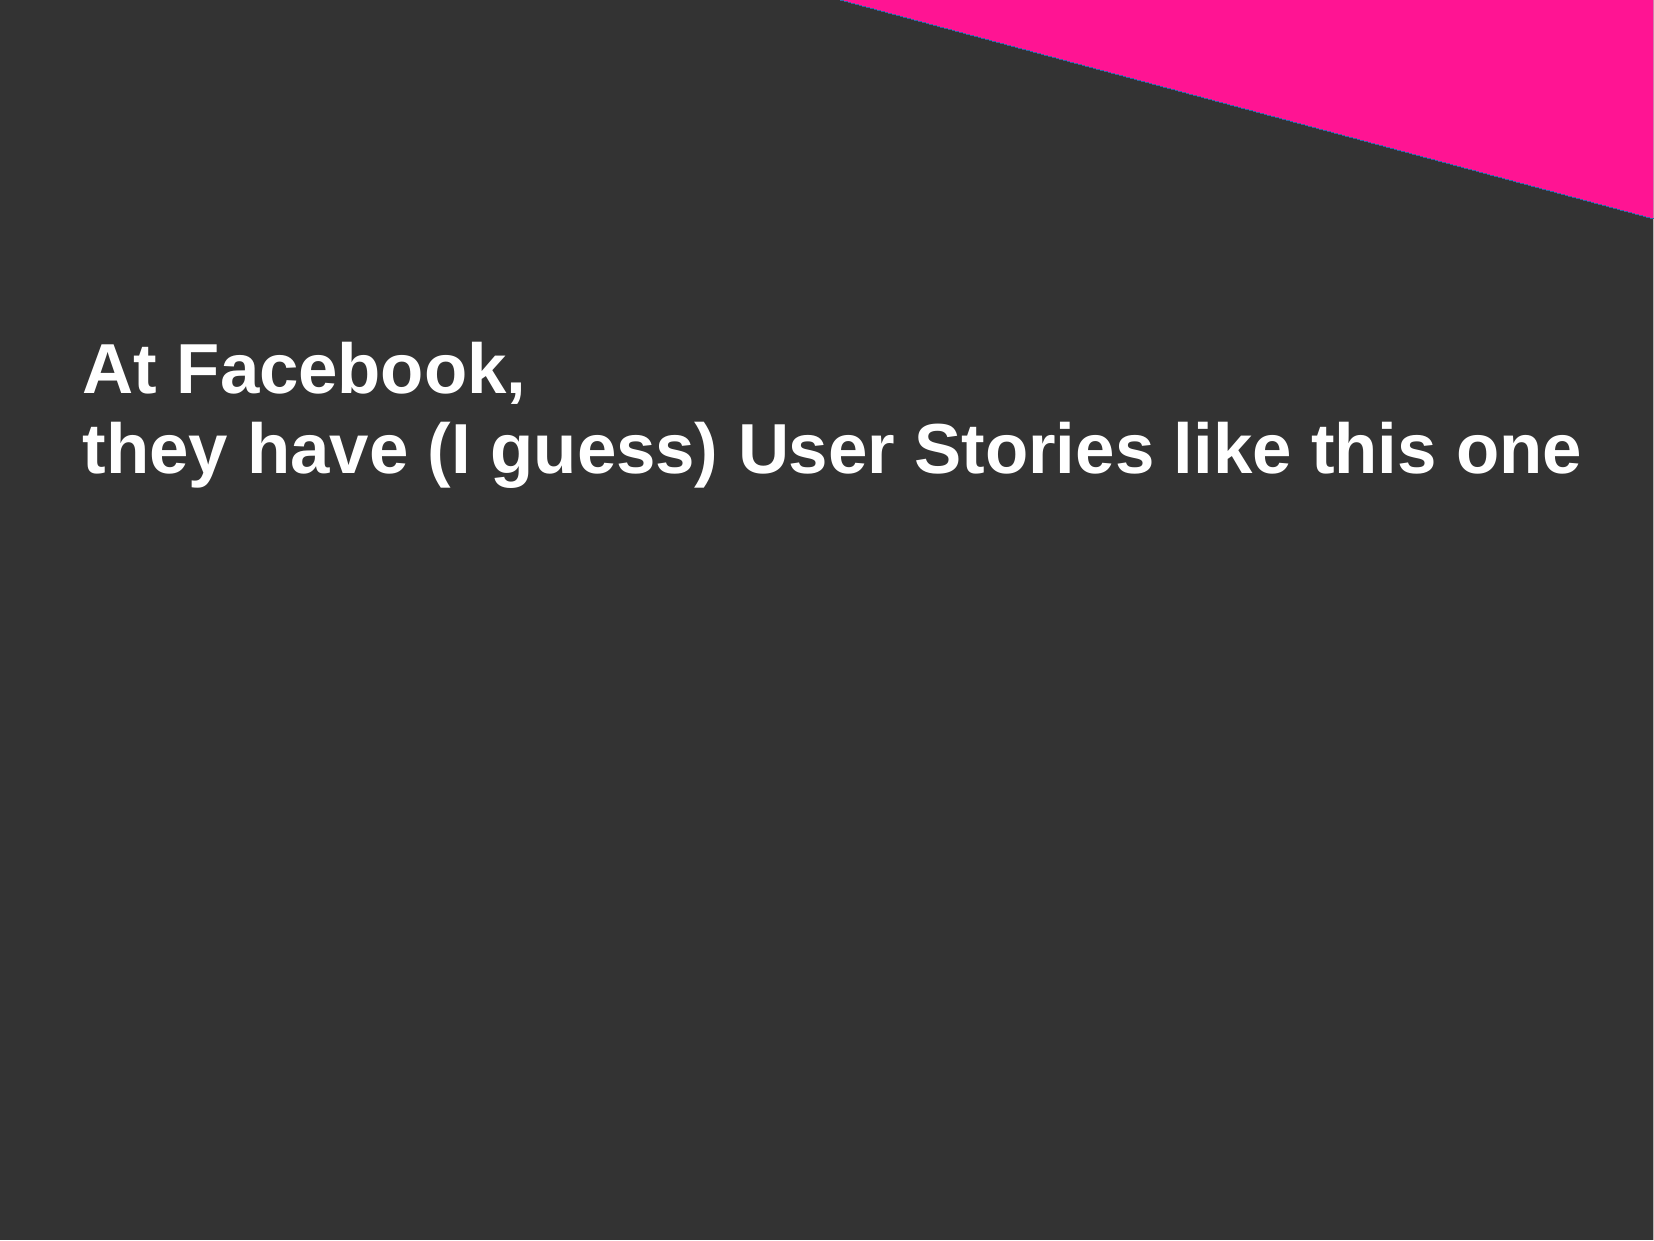

# At Facebook, they have (I guess) User Stories like this one